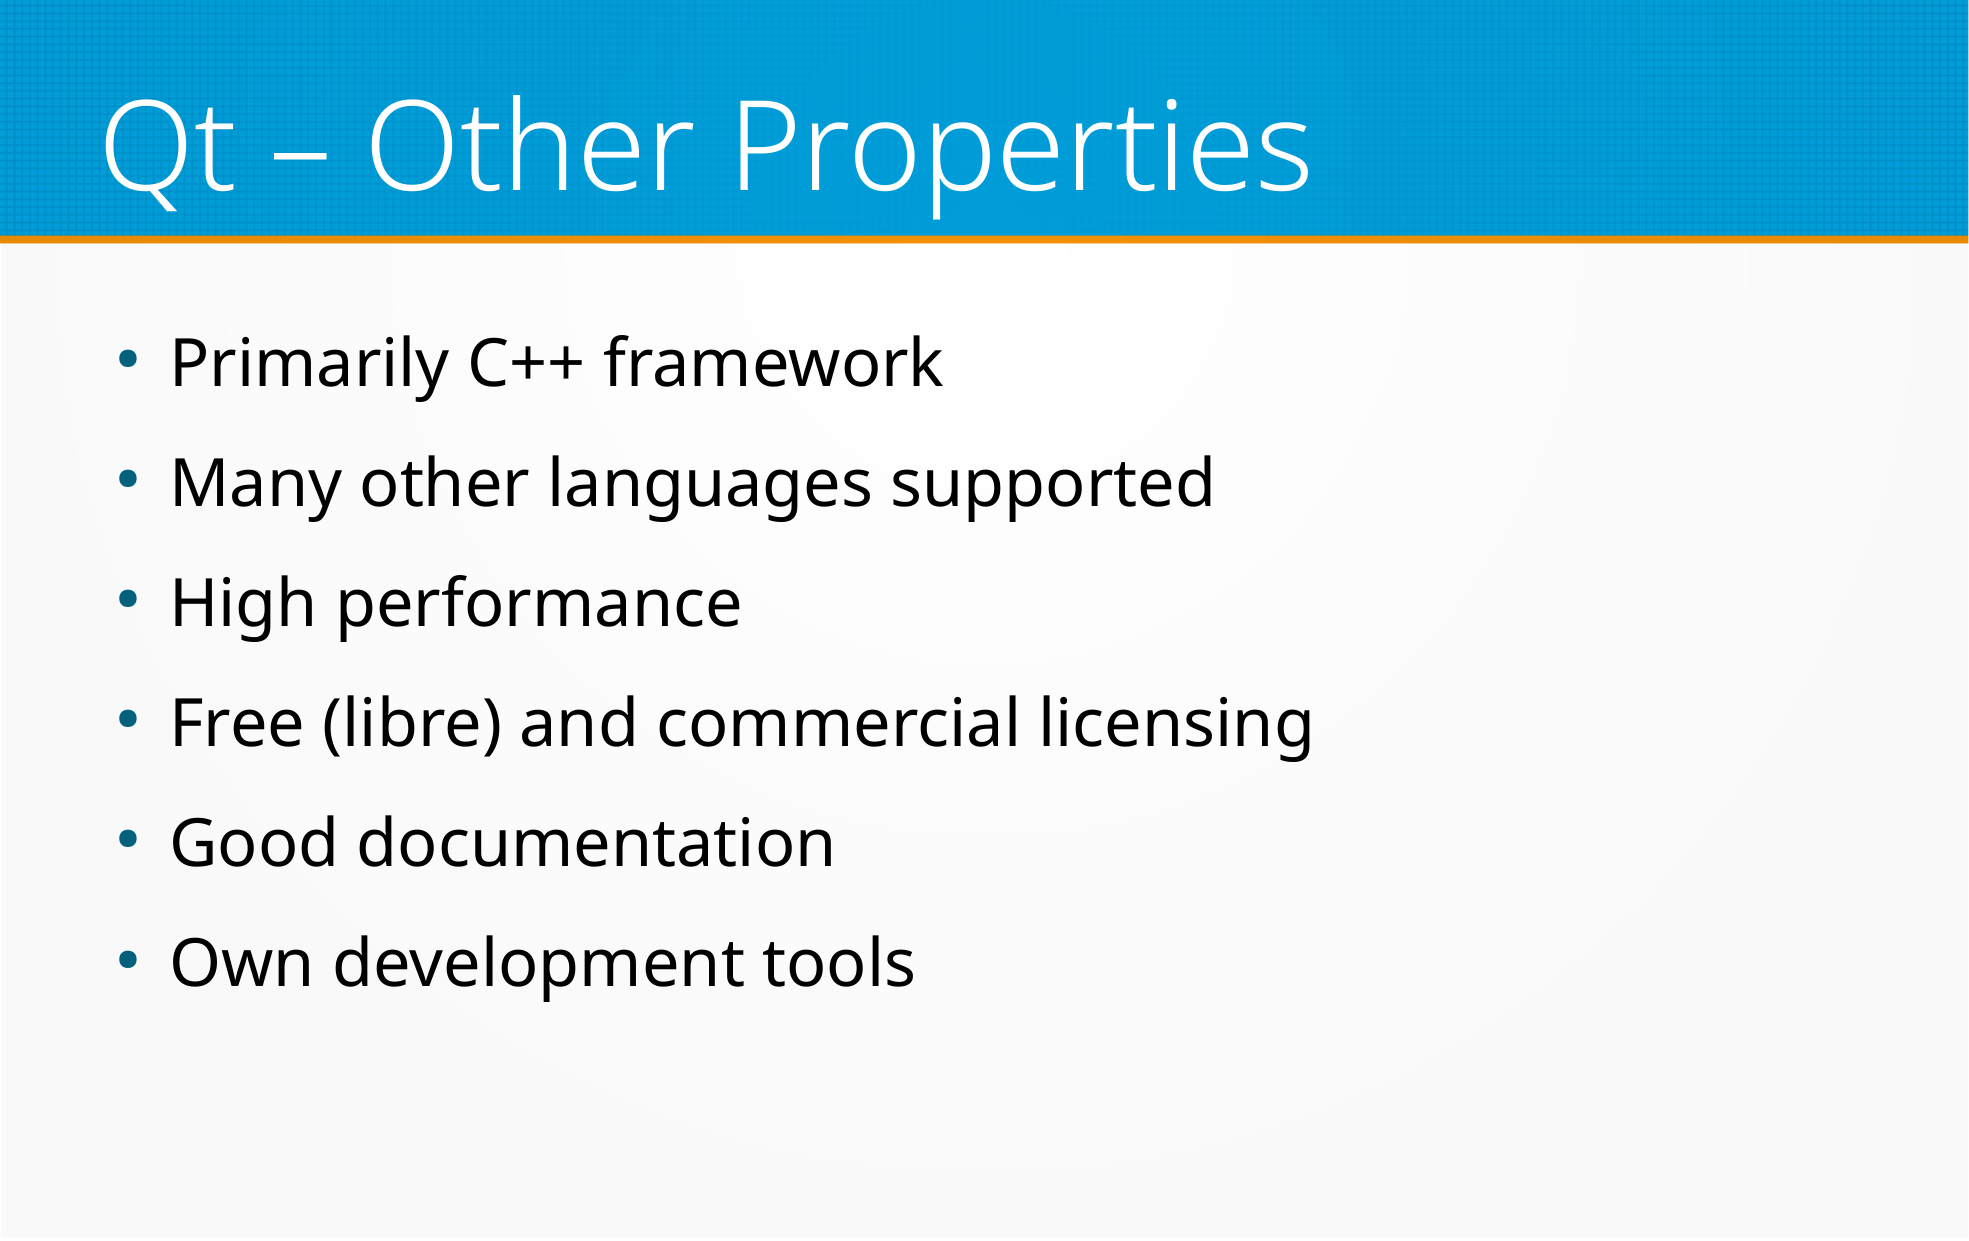

# Qt – Other Properties
Primarily C++ framework
Many other languages supported
High performance
Free (libre) and commercial licensing
Good documentation
Own development tools